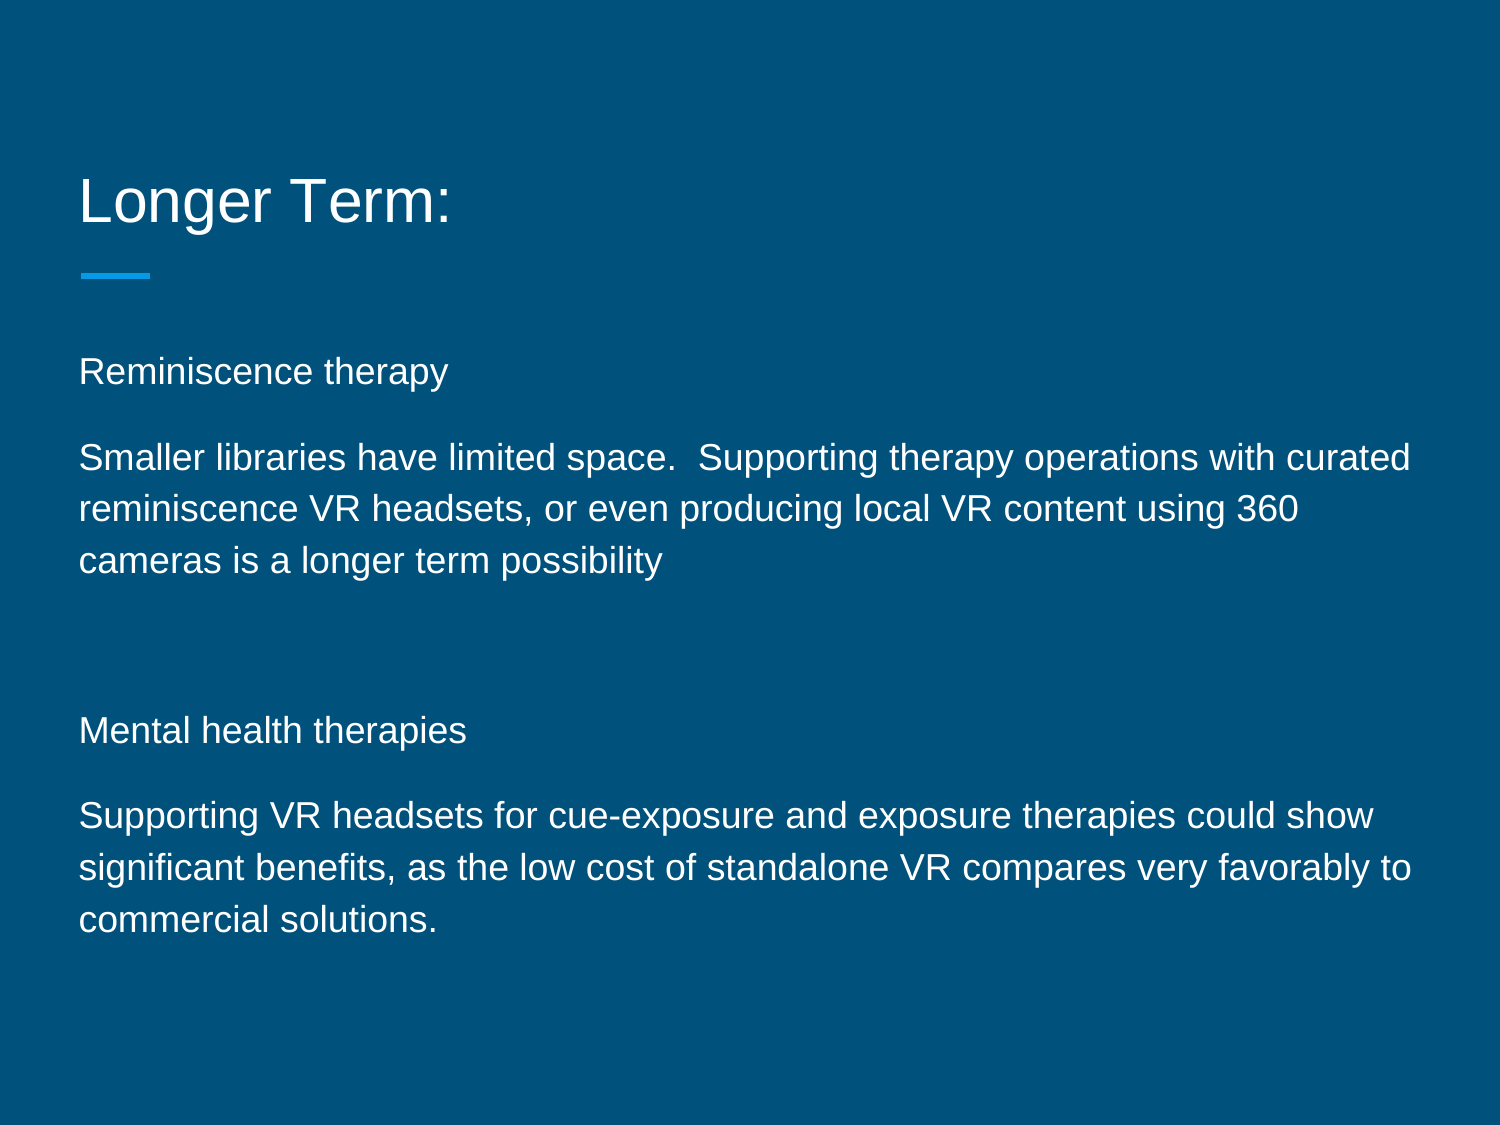

# Longer Term:
Reminiscence therapy
Smaller libraries have limited space. Supporting therapy operations with curated reminiscence VR headsets, or even producing local VR content using 360 cameras is a longer term possibility
Mental health therapies
Supporting VR headsets for cue-exposure and exposure therapies could show significant benefits, as the low cost of standalone VR compares very favorably to commercial solutions.